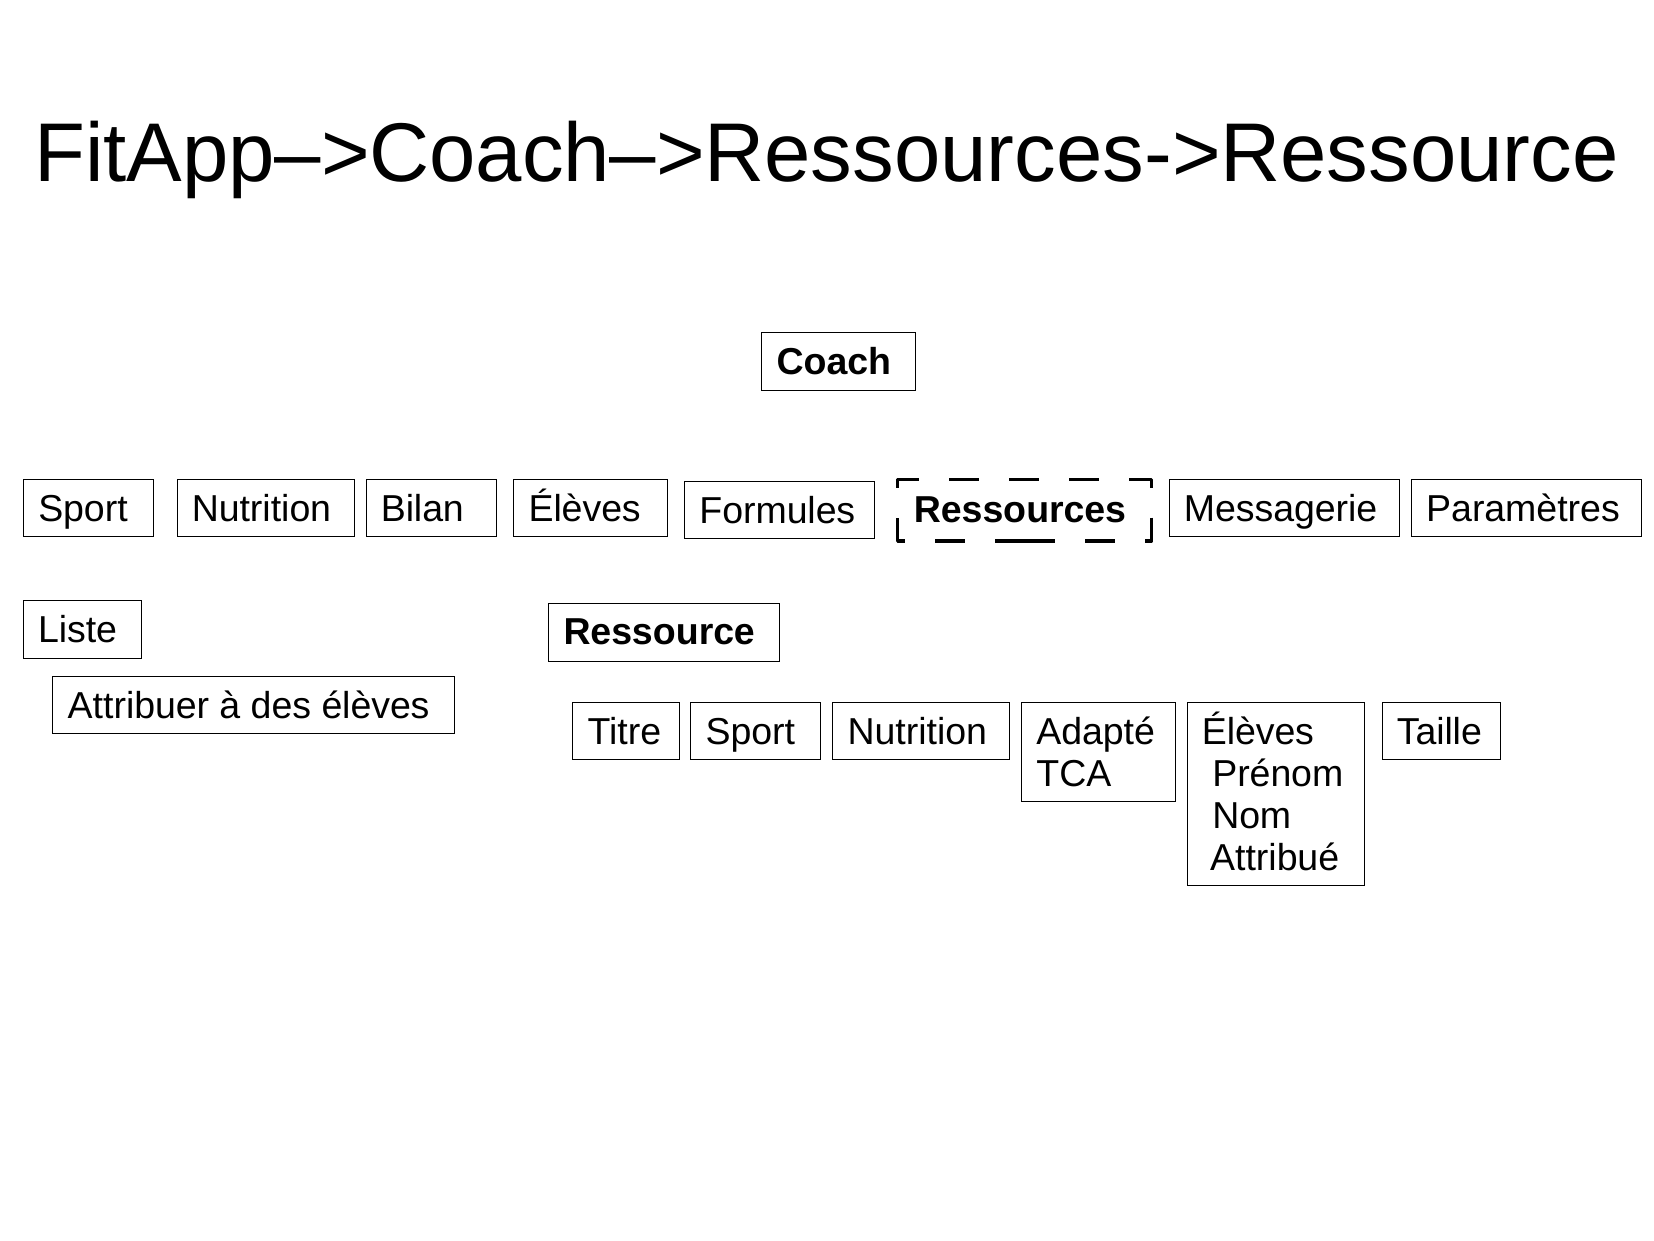

# FitApp–>Coach–>Ressources->Ressource
Coach
Sport
Nutrition
Bilan
Élèves
Ressources
Messagerie
Paramètres
Formules
Liste
Ressource
Attribuer à des élèves
Titre
Sport
Nutrition
Adapté
TCA
Élèves
 Prénom
 Nom
 Attribué
Taille